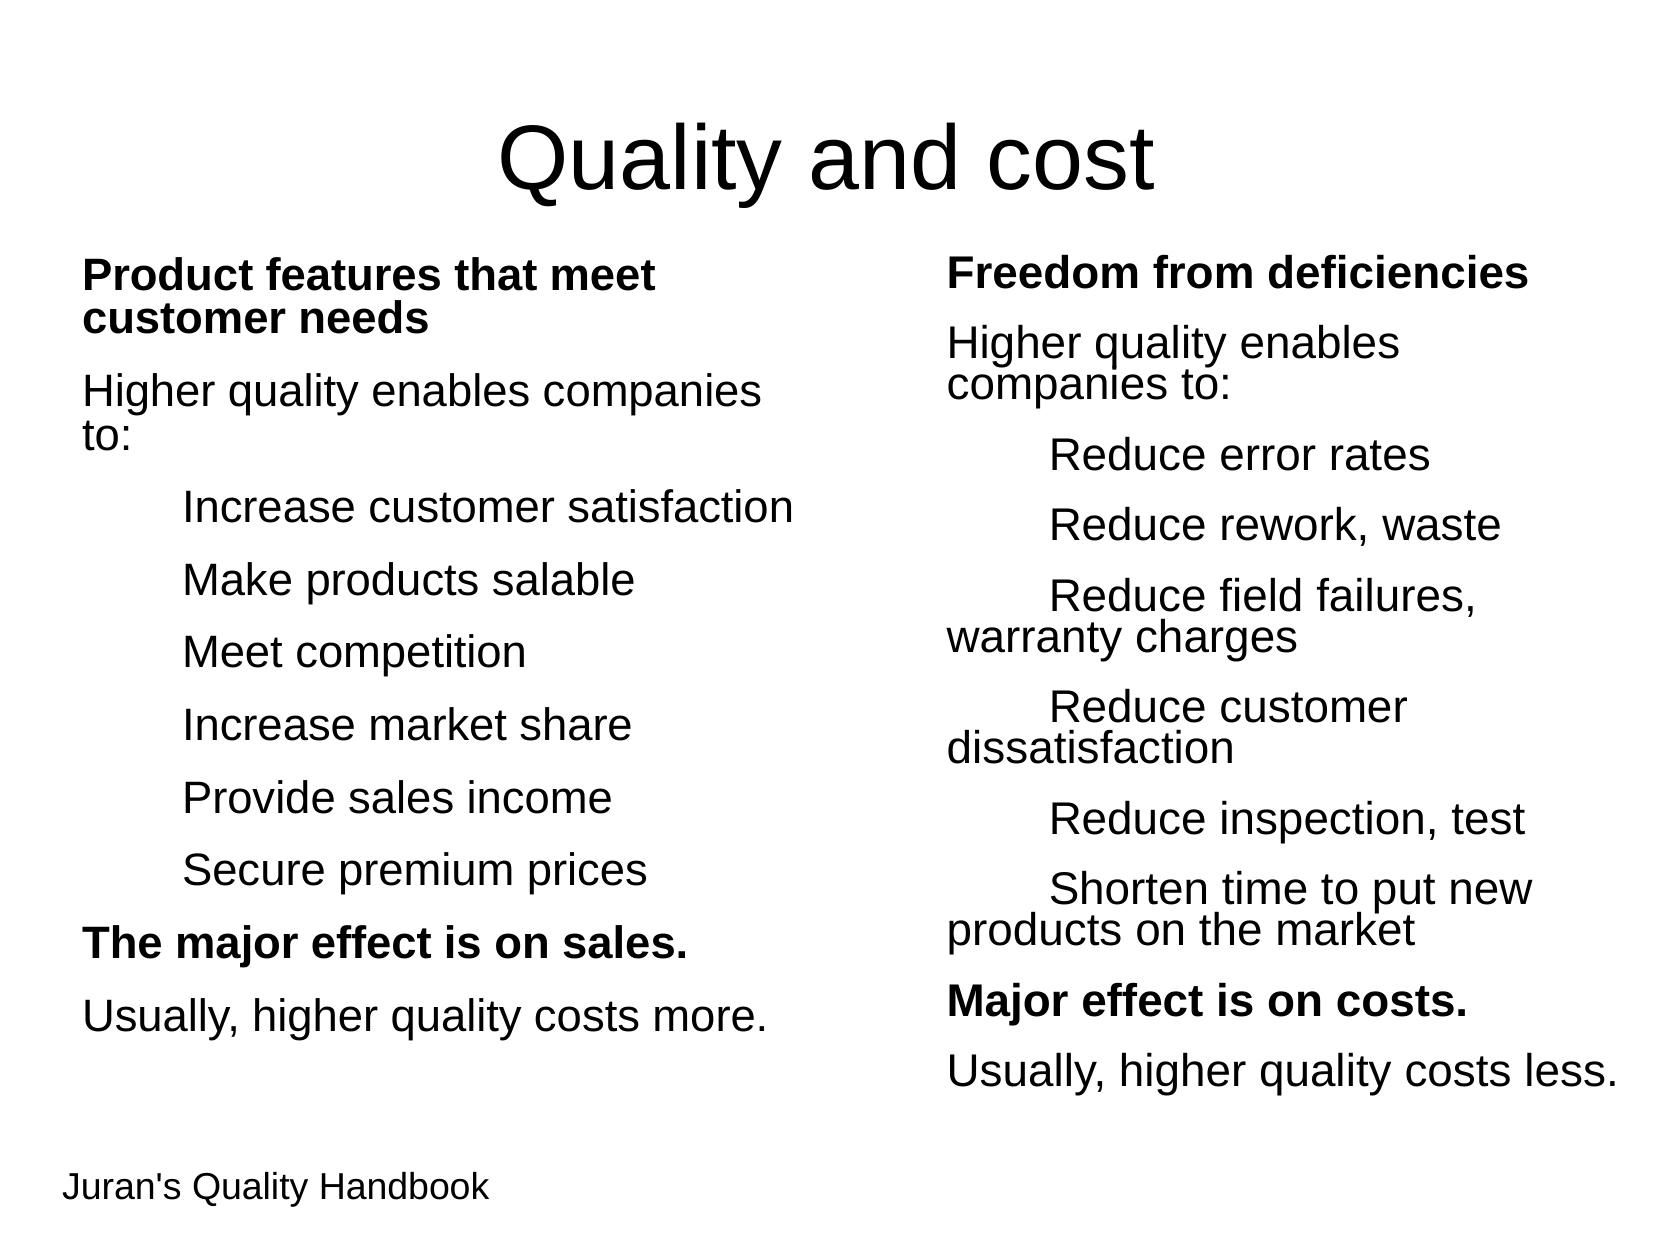

# Quality and cost
Product features that meet customer needs
Higher quality enables companies to:
 Increase customer satisfaction
 Make products salable
 Meet competition
 Increase market share
 Provide sales income
 Secure premium prices
The major effect is on sales.
Usually, higher quality costs more.
Freedom from deficiencies
Higher quality enables companies to:
 Reduce error rates
 Reduce rework, waste
 Reduce field failures, warranty charges
 Reduce customer dissatisfaction
 Reduce inspection, test
 Shorten time to put new products on the market
Major effect is on costs.
Usually, higher quality costs less.
Juran's Quality Handbook